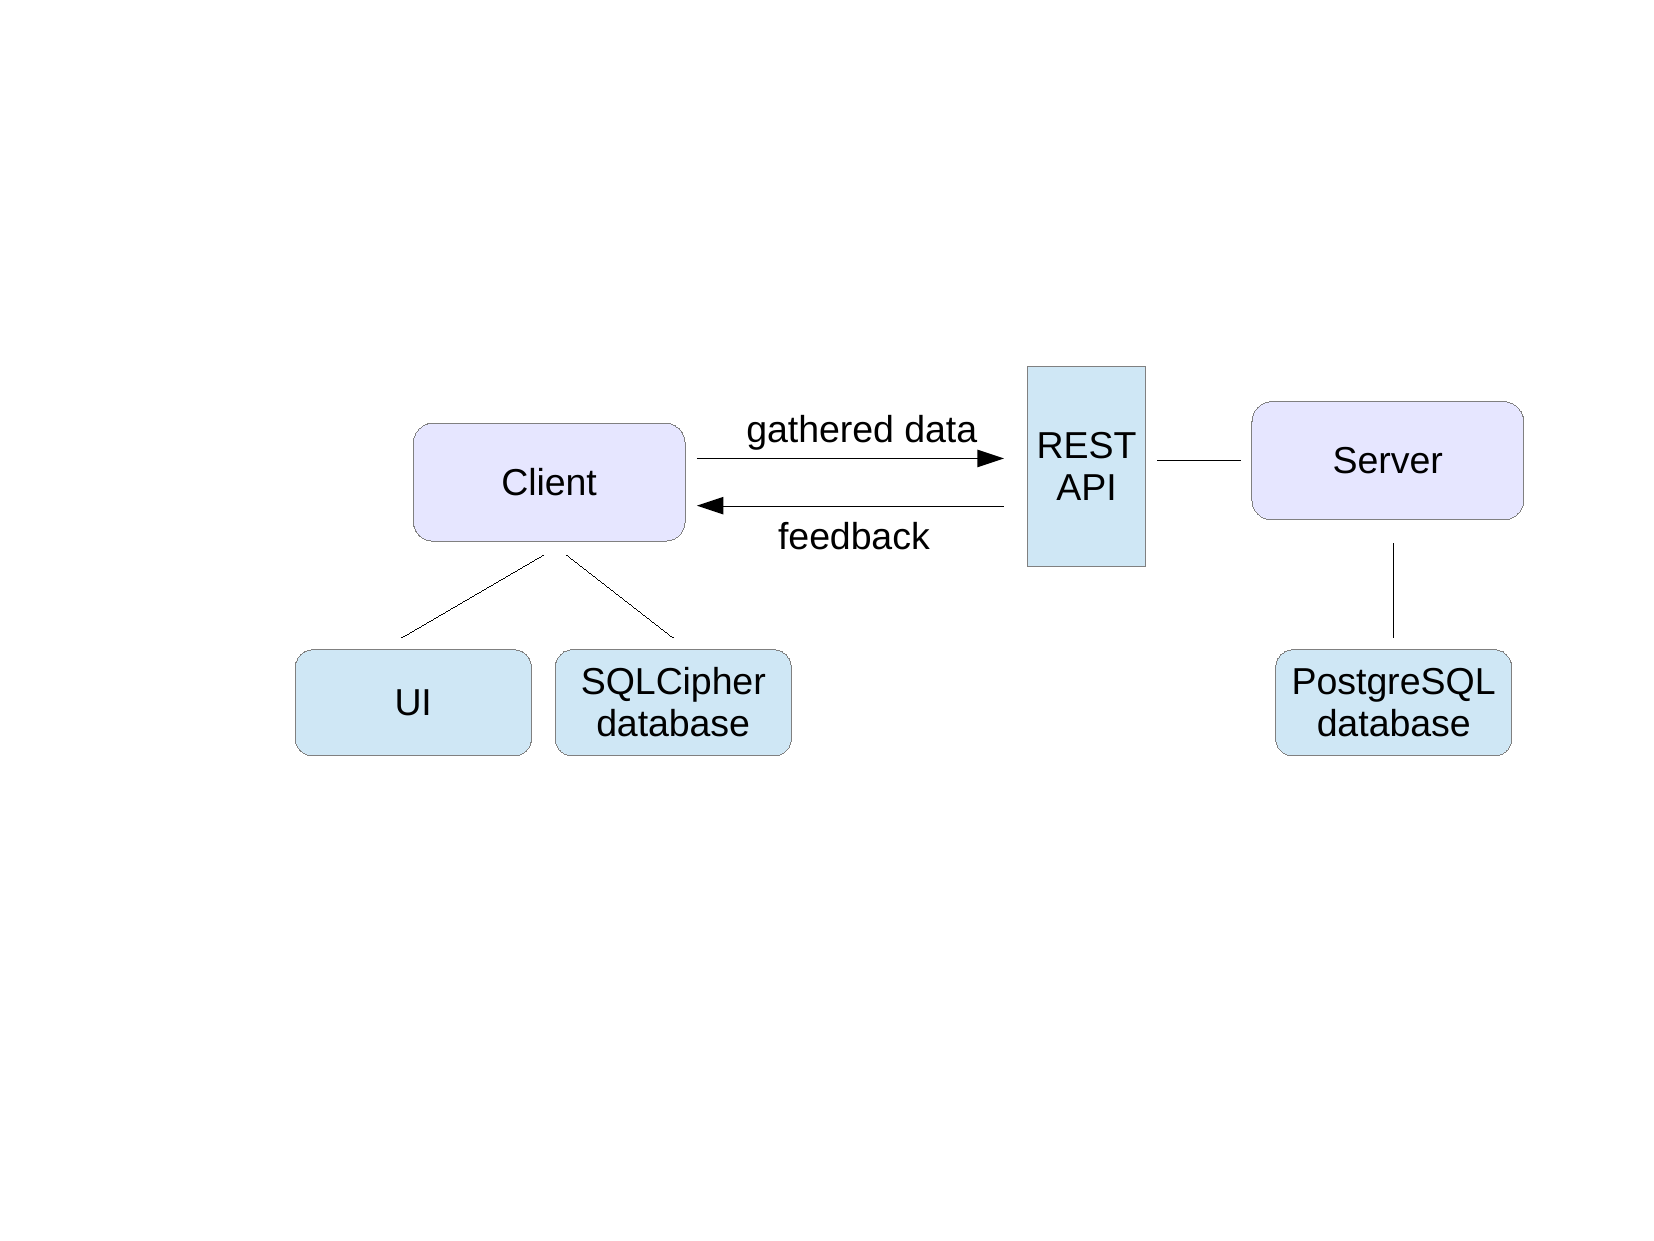

REST
API
gathered data
Server
Client
feedback
UI
SQLCipher
database
PostgreSQL
database